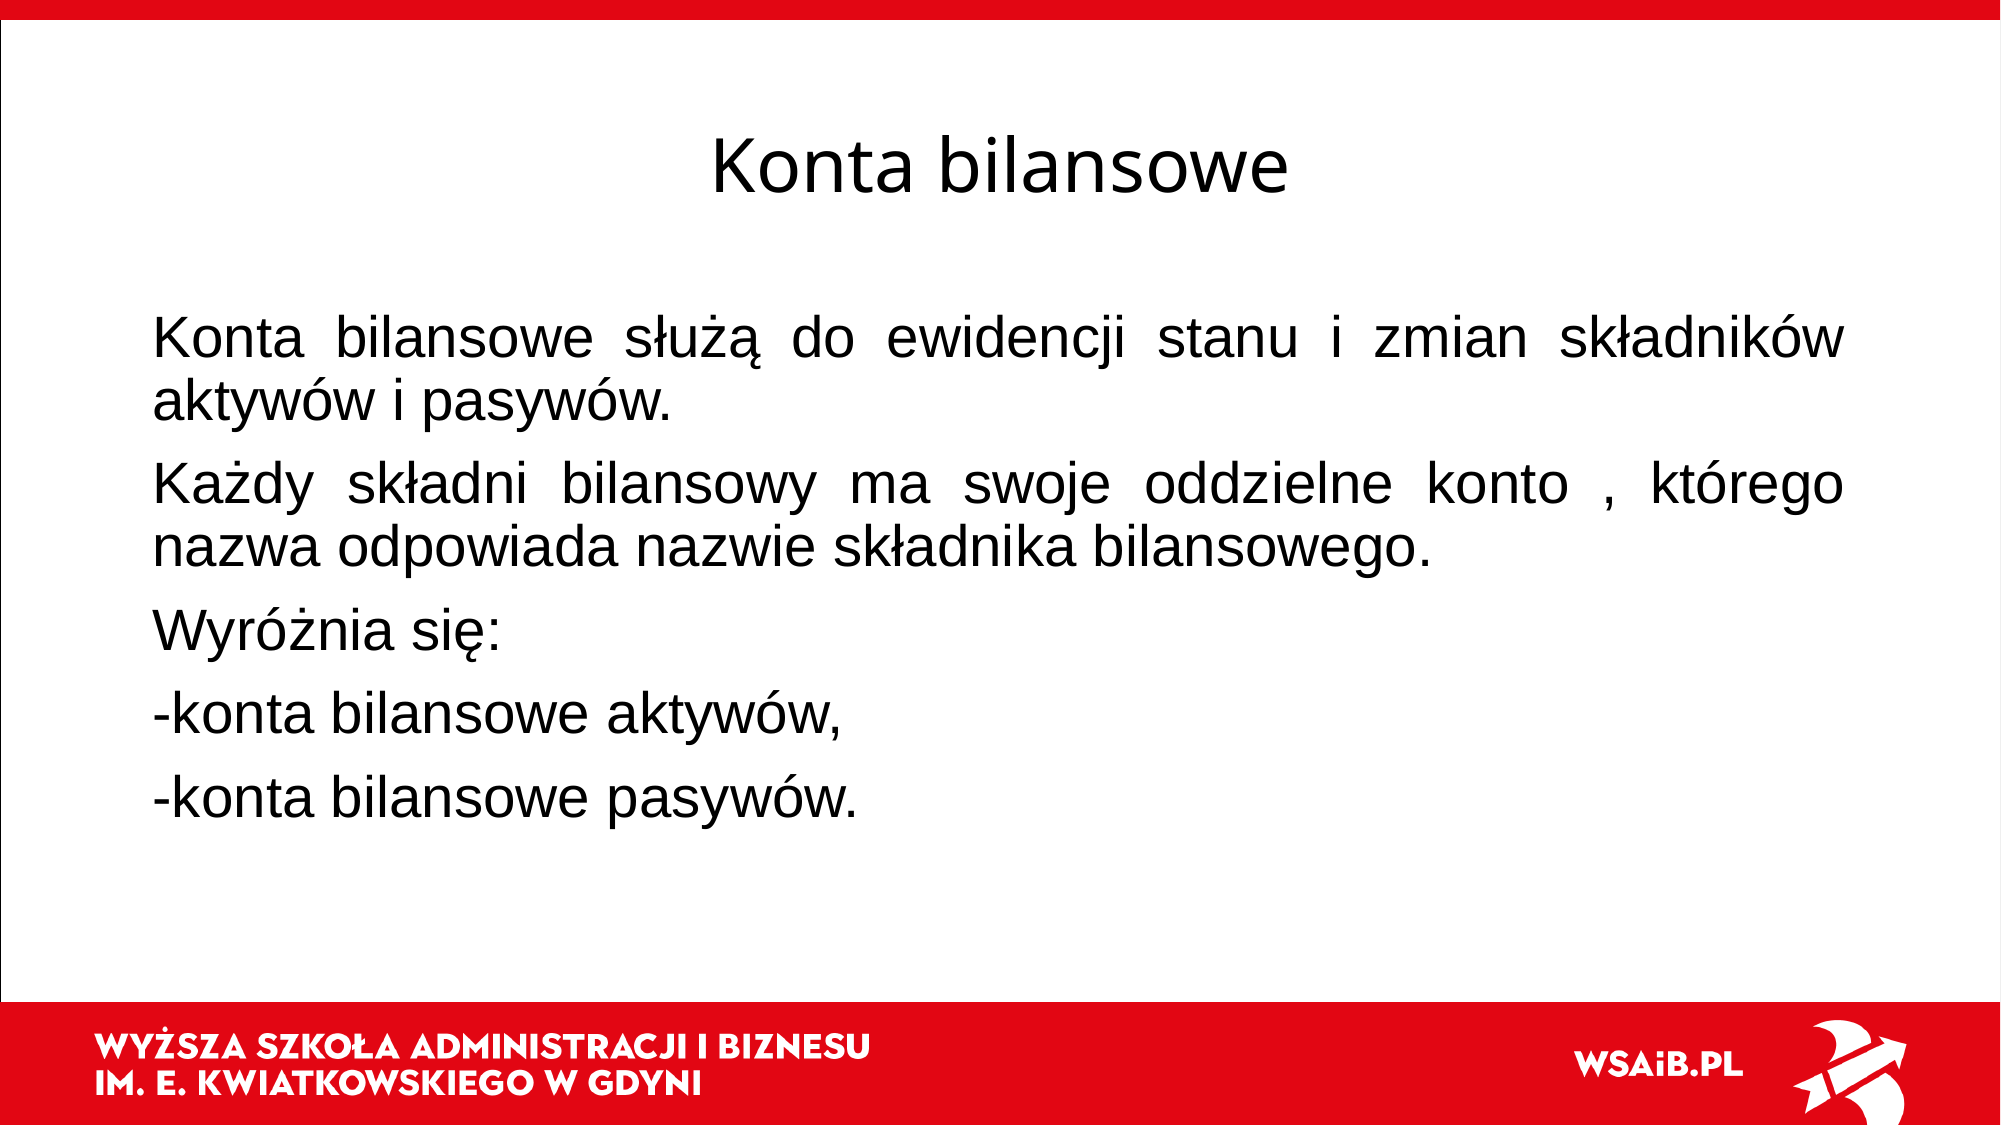

# Konta bilansowe
Konta bilansowe służą do ewidencji stanu i zmian składników aktywów i pasywów.
Każdy składni bilansowy ma swoje oddzielne konto , którego nazwa odpowiada nazwie składnika bilansowego.
Wyróżnia się:
-konta bilansowe aktywów,
-konta bilansowe pasywów.